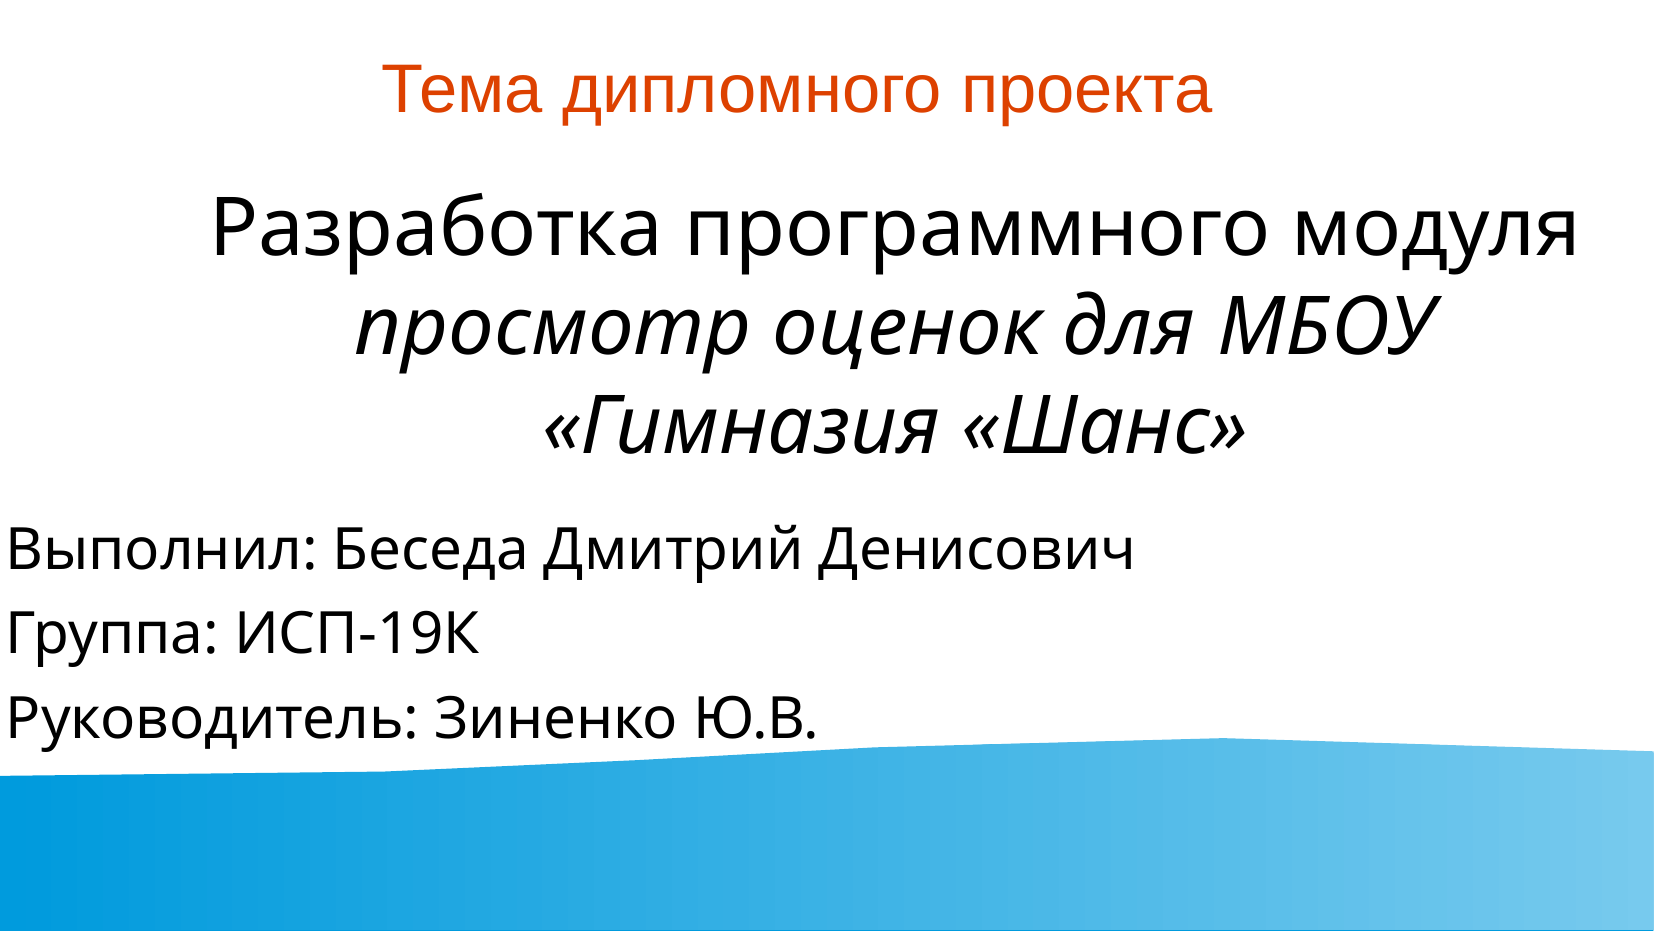

# Тема дипломного проекта
Разработка программного модуля просмотр оценок для МБОУ «Гимназия «Шанс»
Выполнил: Беседа Дмитрий Денисович
Группа: ИСП-19К
Руководитель: Зиненко Ю.В.